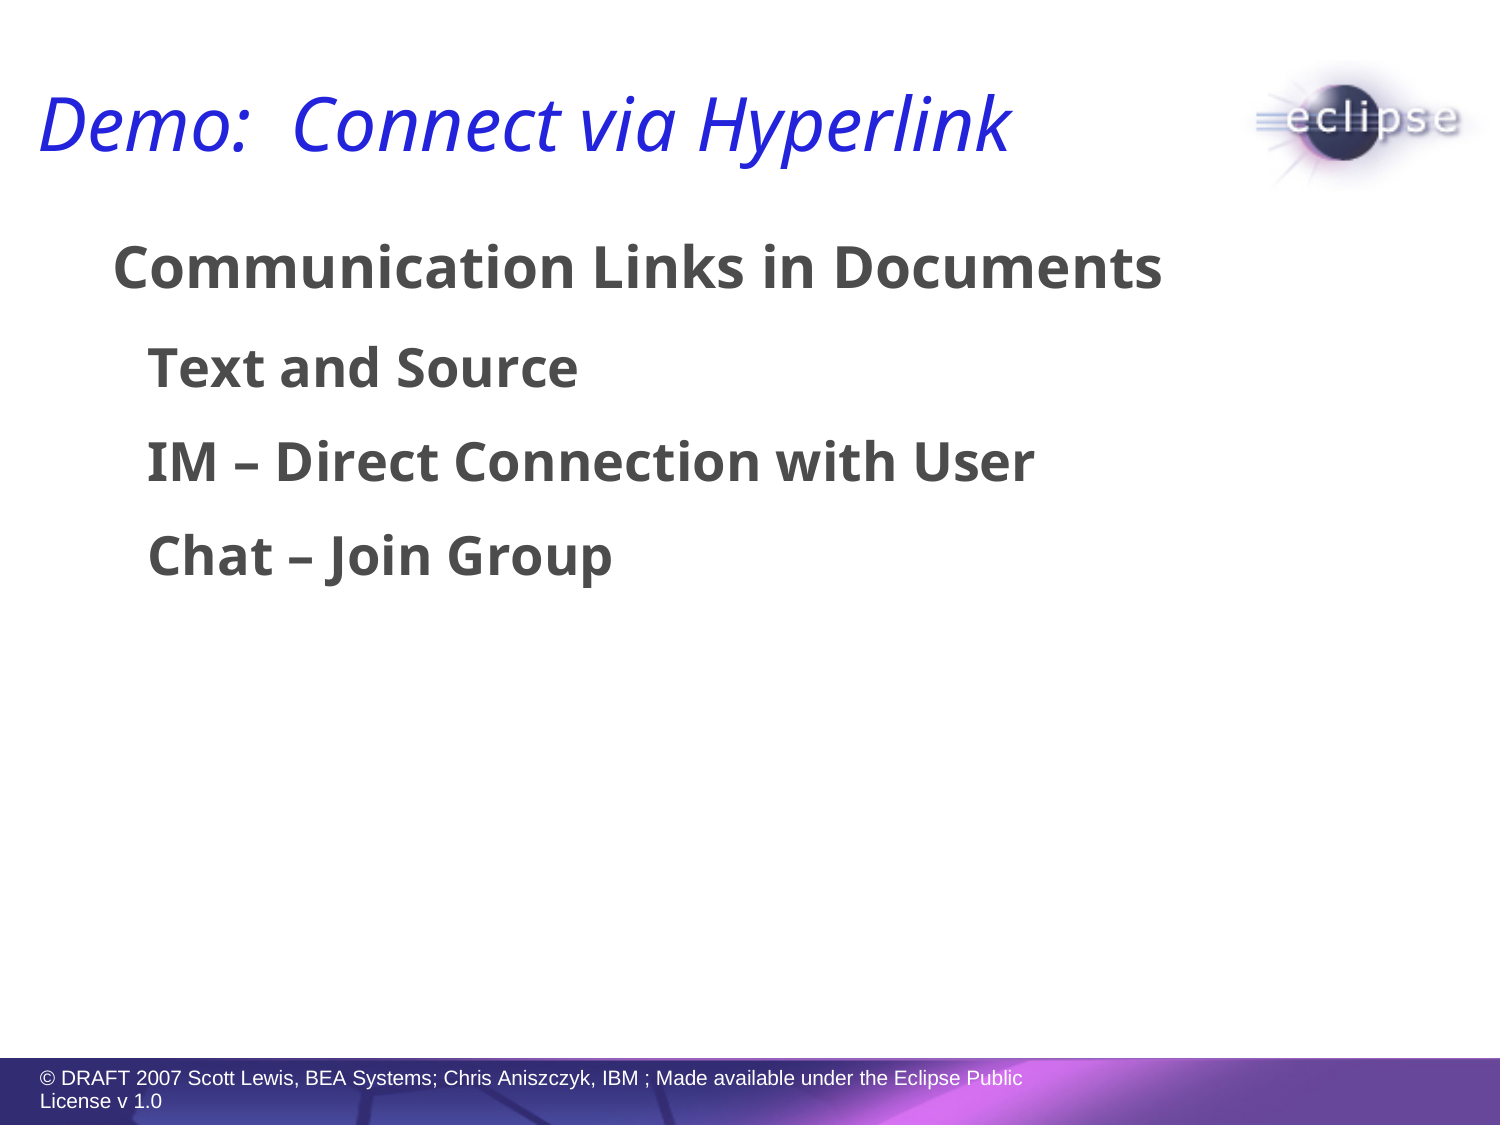

# Demo: Connect via Hyperlink
Communication Links in Documents
Text and Source
IM – Direct Connection with User
Chat – Join Group